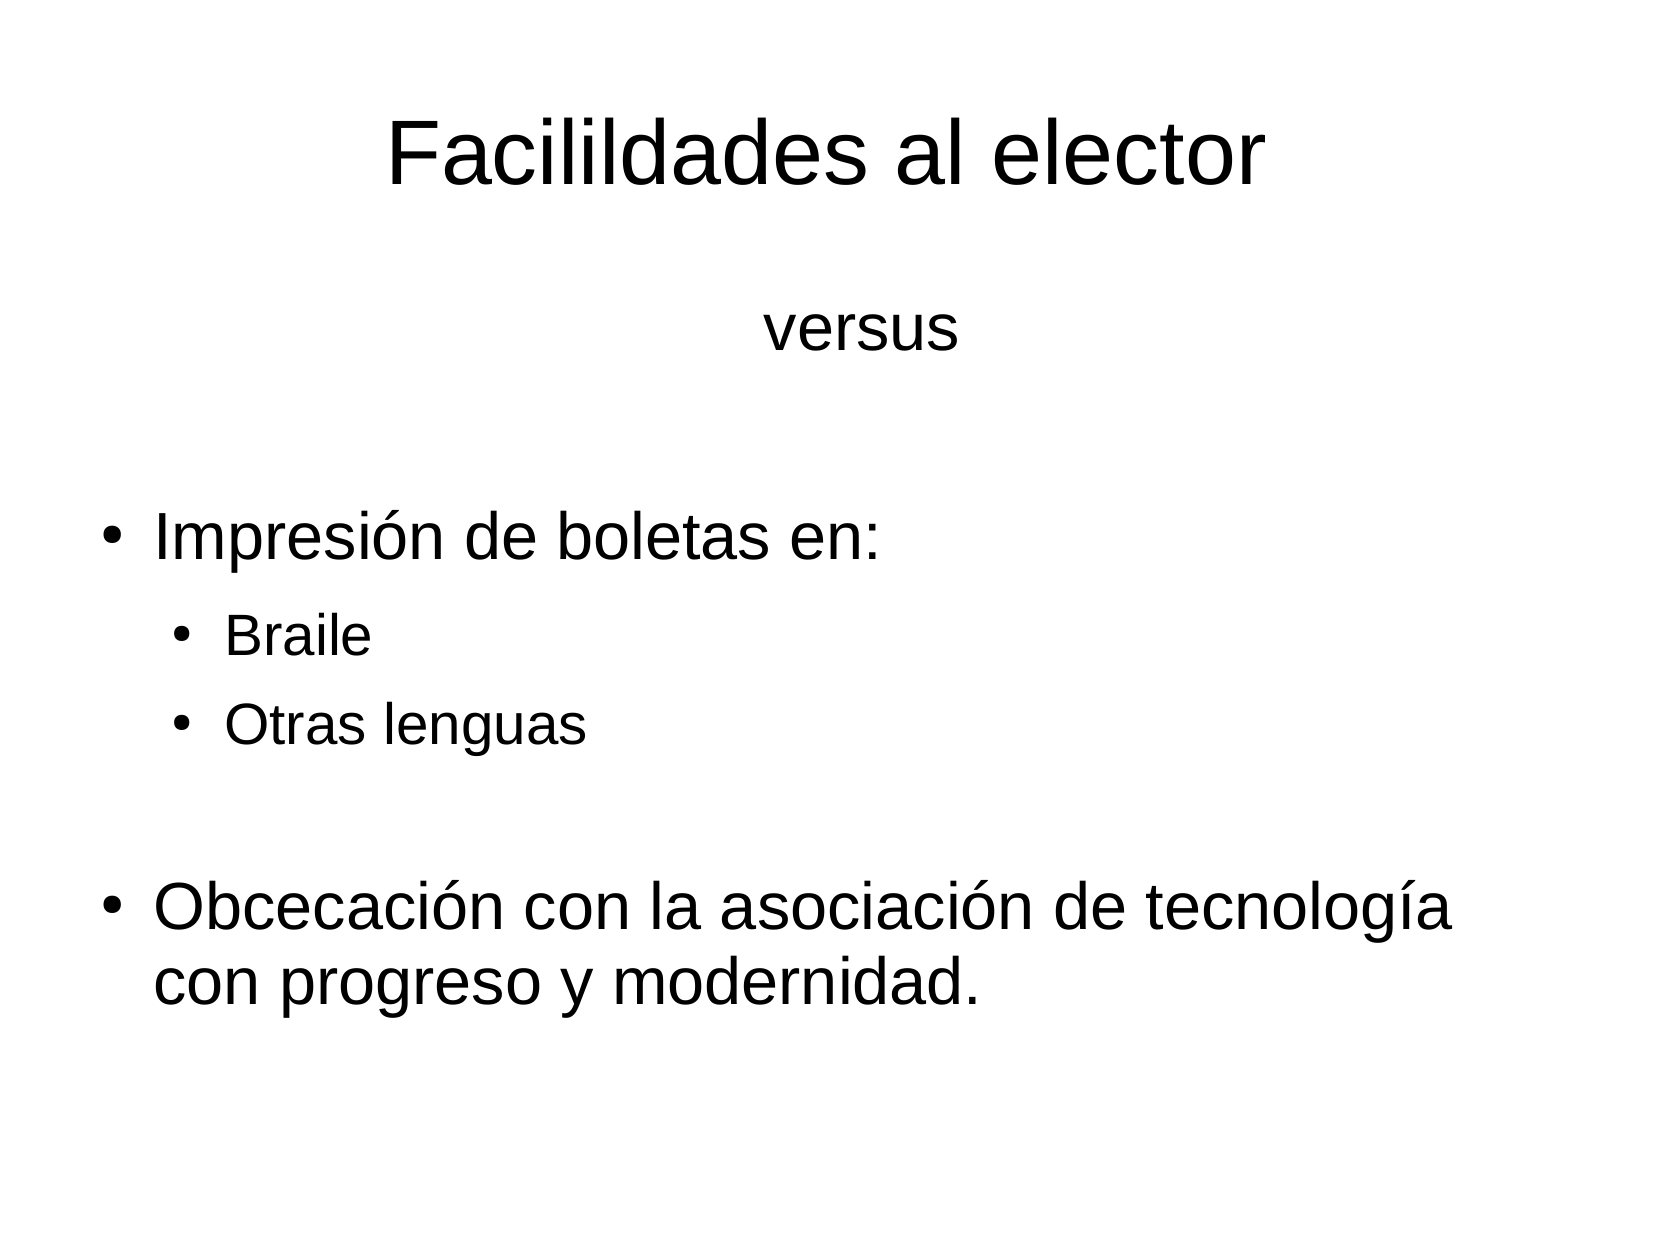

# Facilildades al elector
versus
Impresión de boletas en:
Braile
Otras lenguas
Obcecación con la asociación de tecnología con progreso y modernidad.